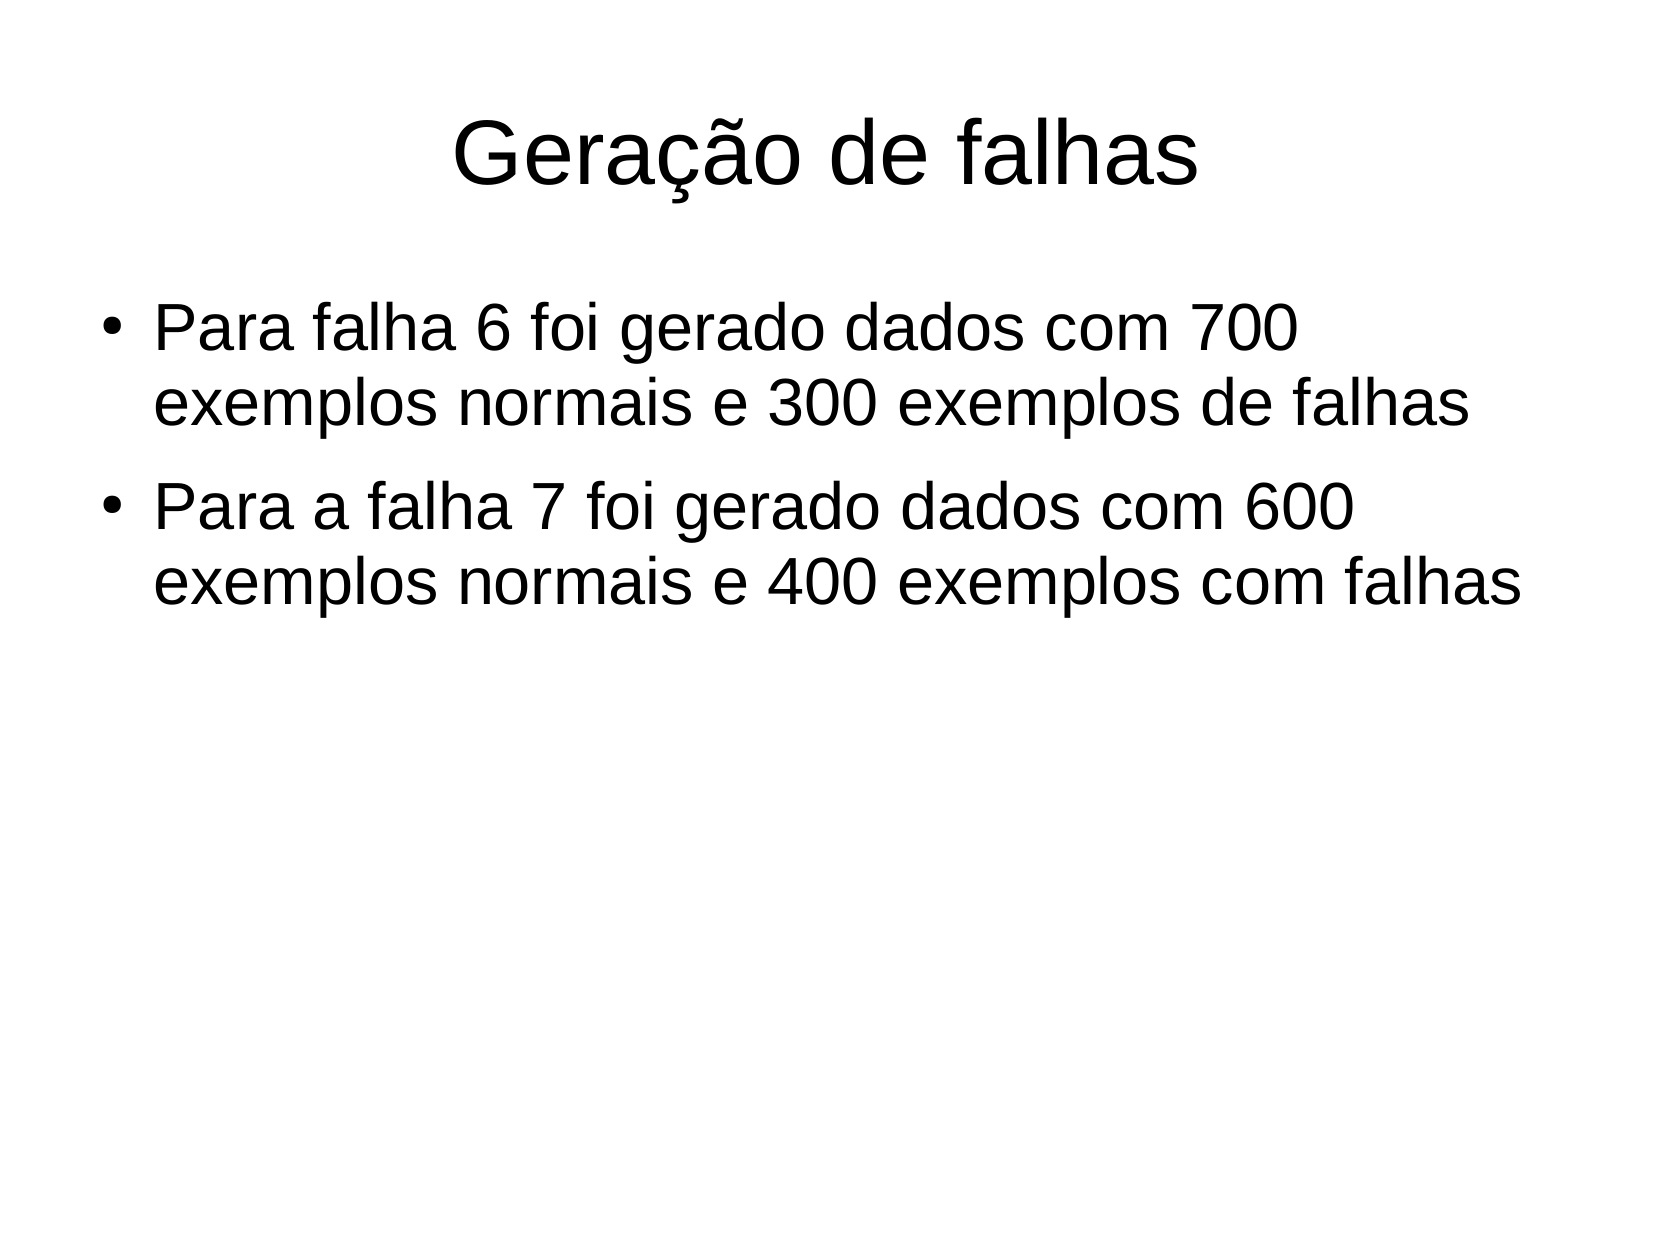

# Geração de falhas
Para falha 6 foi gerado dados com 700 exemplos normais e 300 exemplos de falhas
Para a falha 7 foi gerado dados com 600 exemplos normais e 400 exemplos com falhas